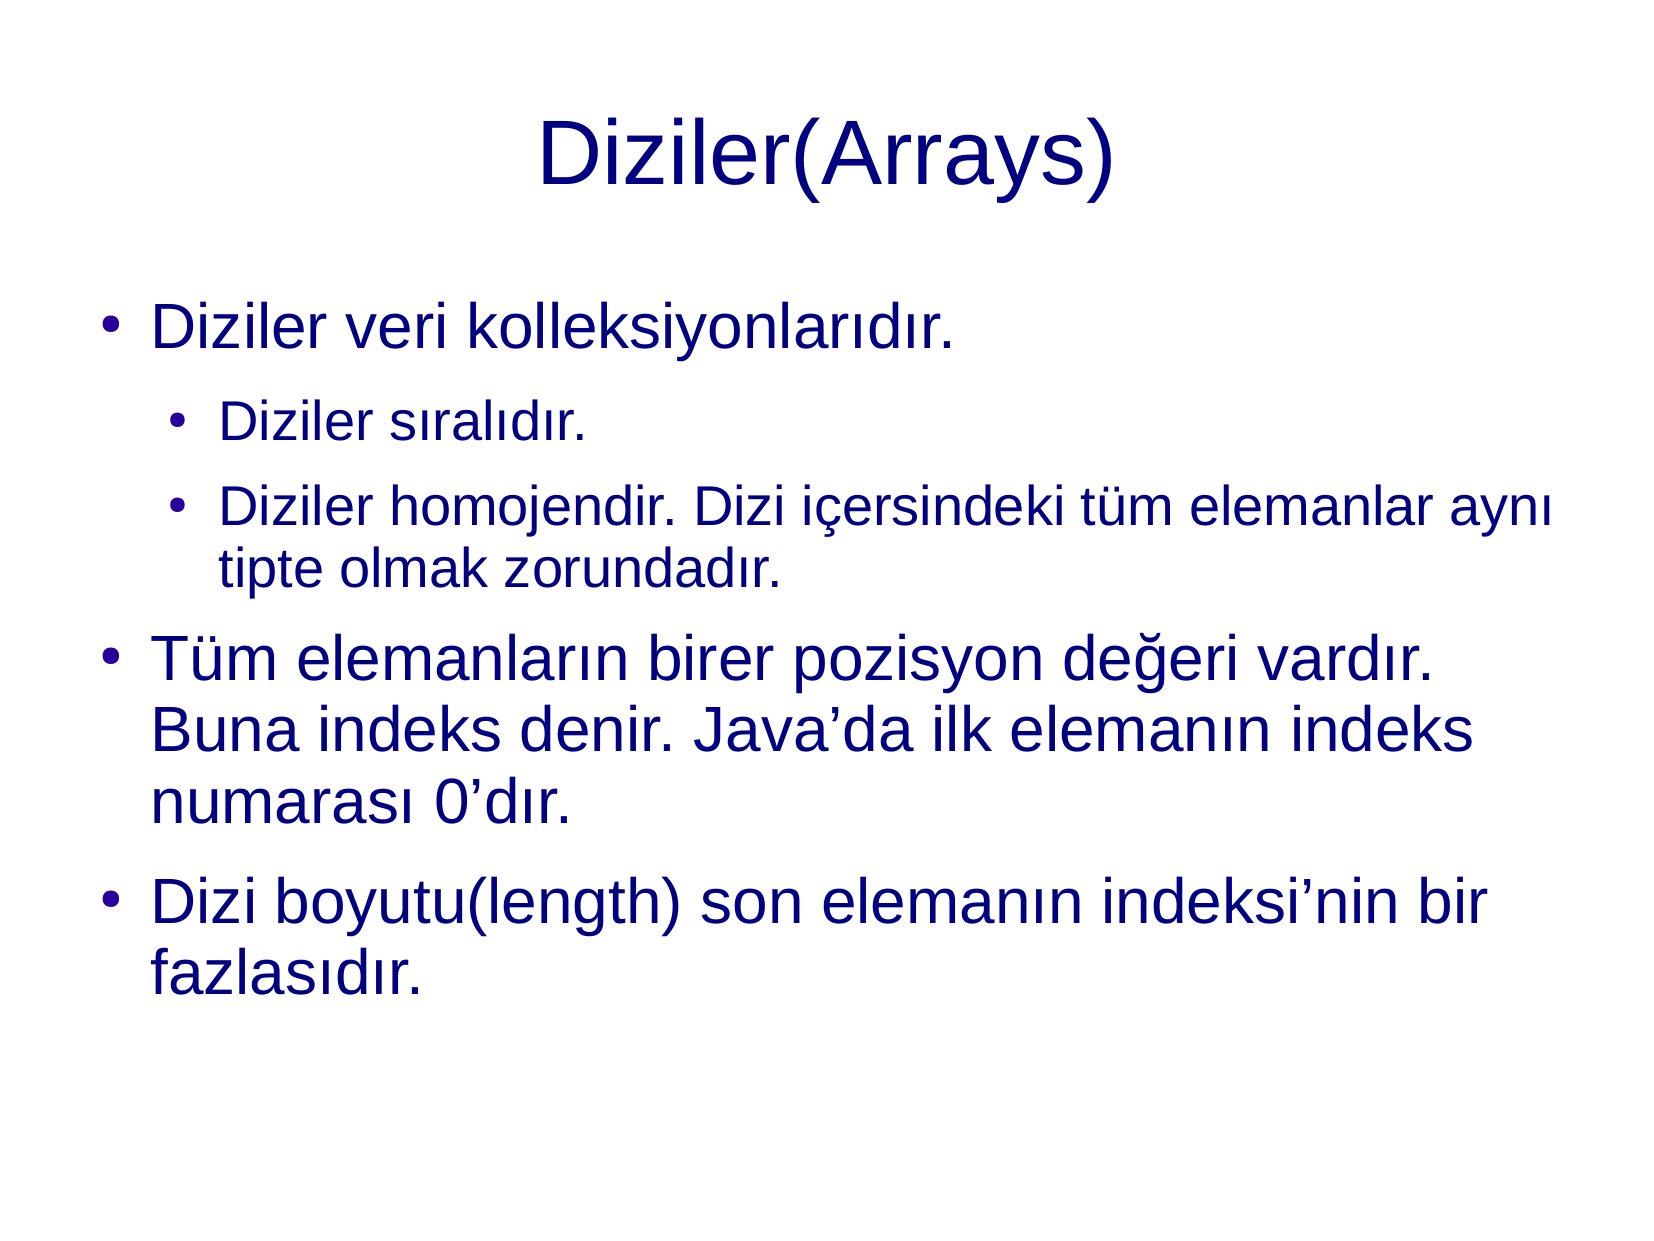

# Diziler(Arrays)
Diziler veri kolleksiyonlarıdır.
Diziler sıralıdır.
Diziler homojendir. Dizi içersindeki tüm elemanlar aynı tipte olmak zorundadır.
Tüm elemanların birer pozisyon değeri vardır. Buna indeks denir. Java’da ilk elemanın indeks numarası 0’dır.
Dizi boyutu(length) son elemanın indeksi’nin bir fazlasıdır.